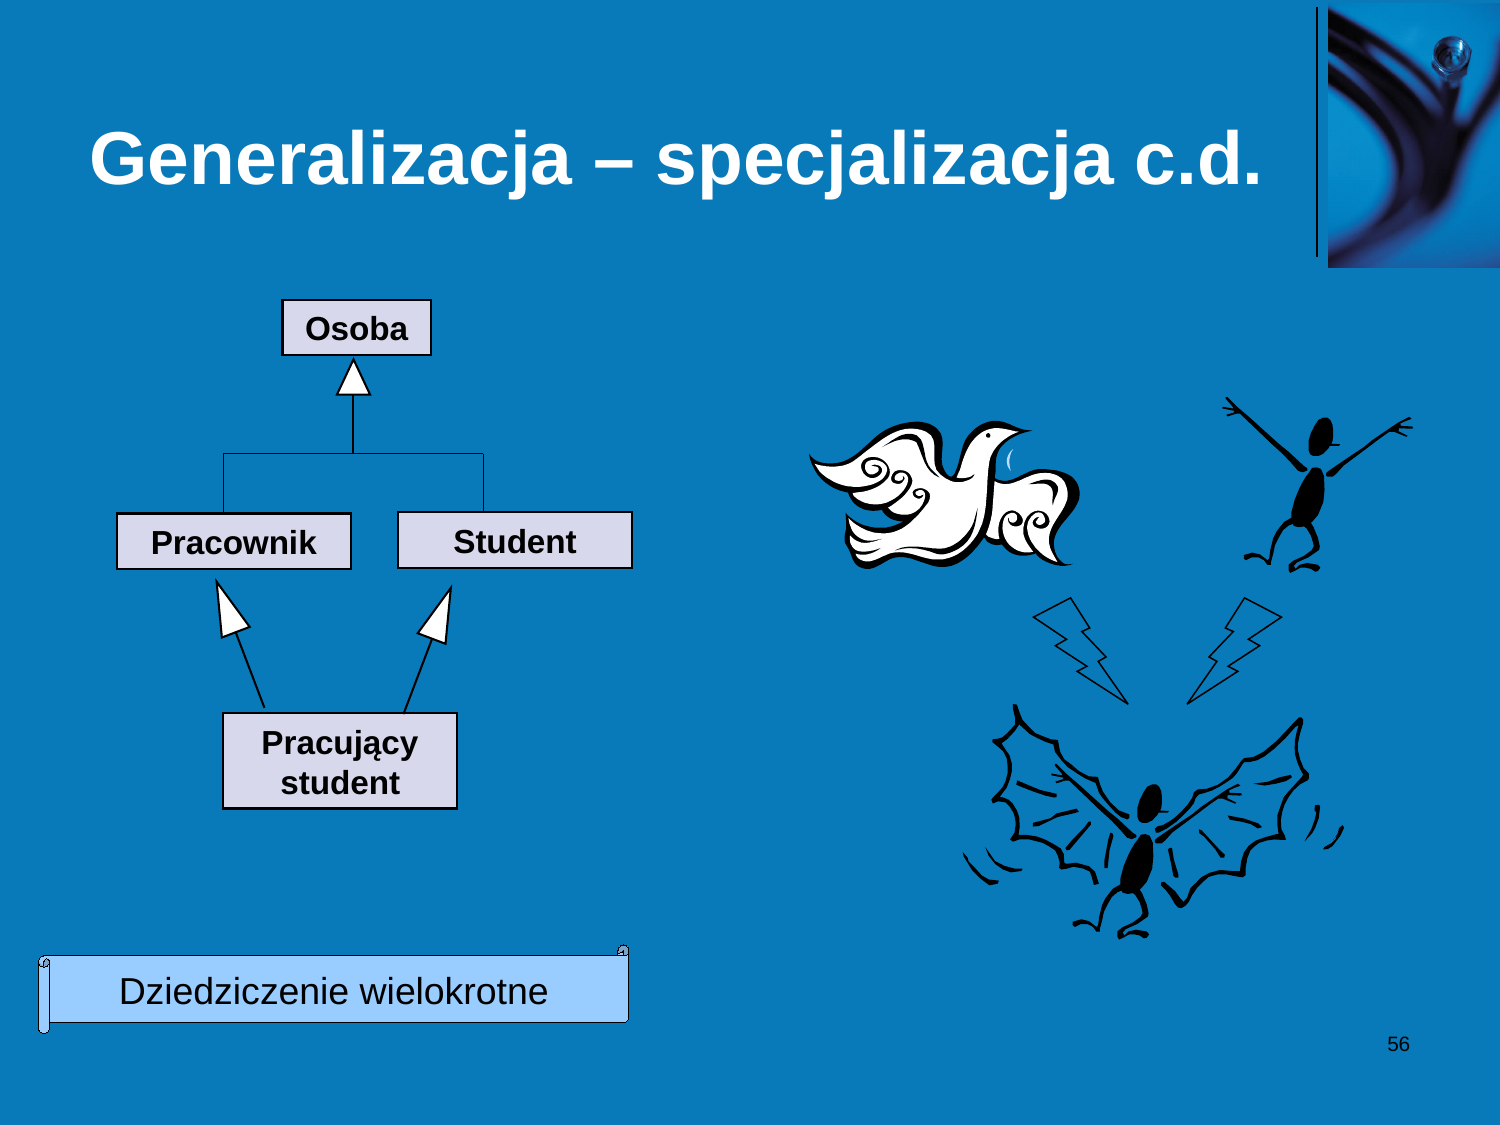

# Generalizacja – specjalizacja c.d.
Osoba
Student
Pracownik
Pracujący student
Dziedziczenie wielokrotne
56